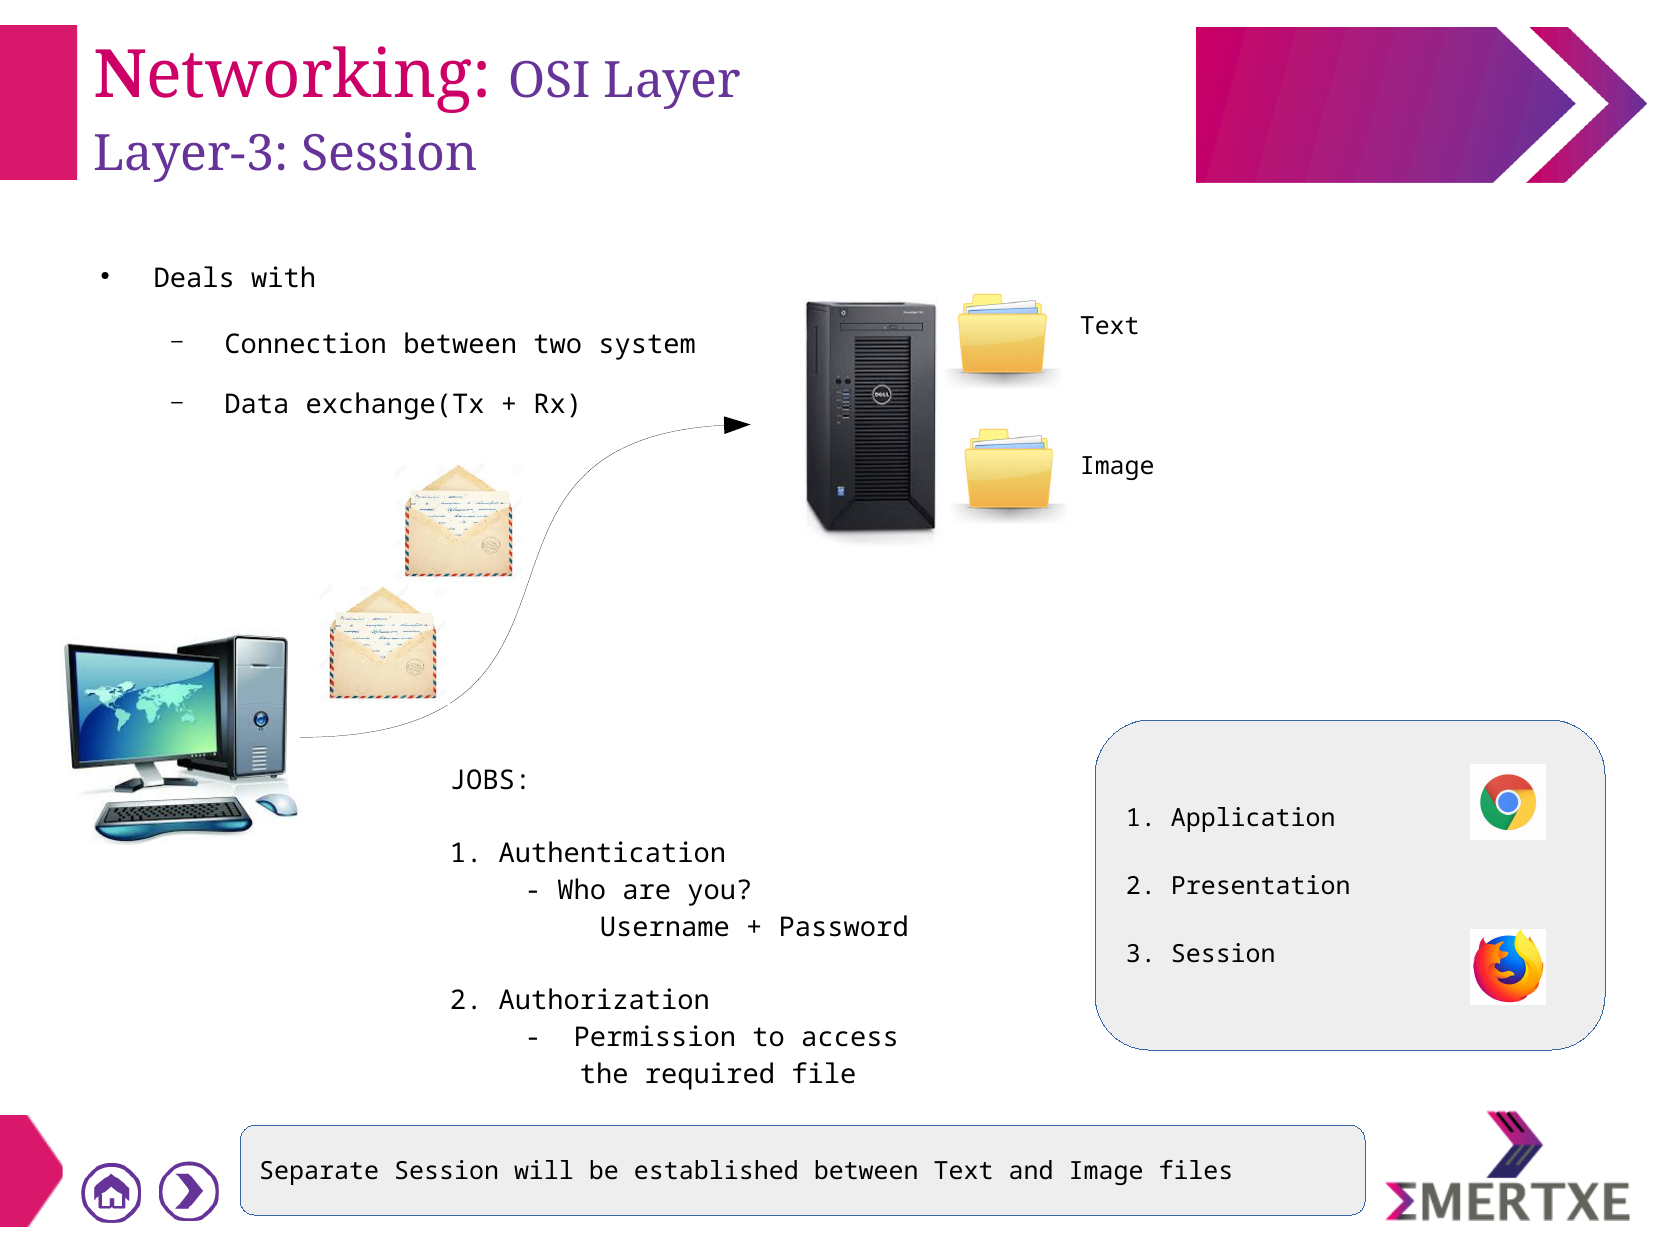

# Networking: OSI Layer Layer-3: Session
Deals with
Connection between two system
Data exchange(Tx + Rx)
Text
Image
1. Application
2. Presentation
3. Session
JOBS:
1. Authentication
	- Who are you?
		Username + Password
2. Authorization
	- Permission to access the required file
3. Session Management
Separate Session will be established between Text and Image files